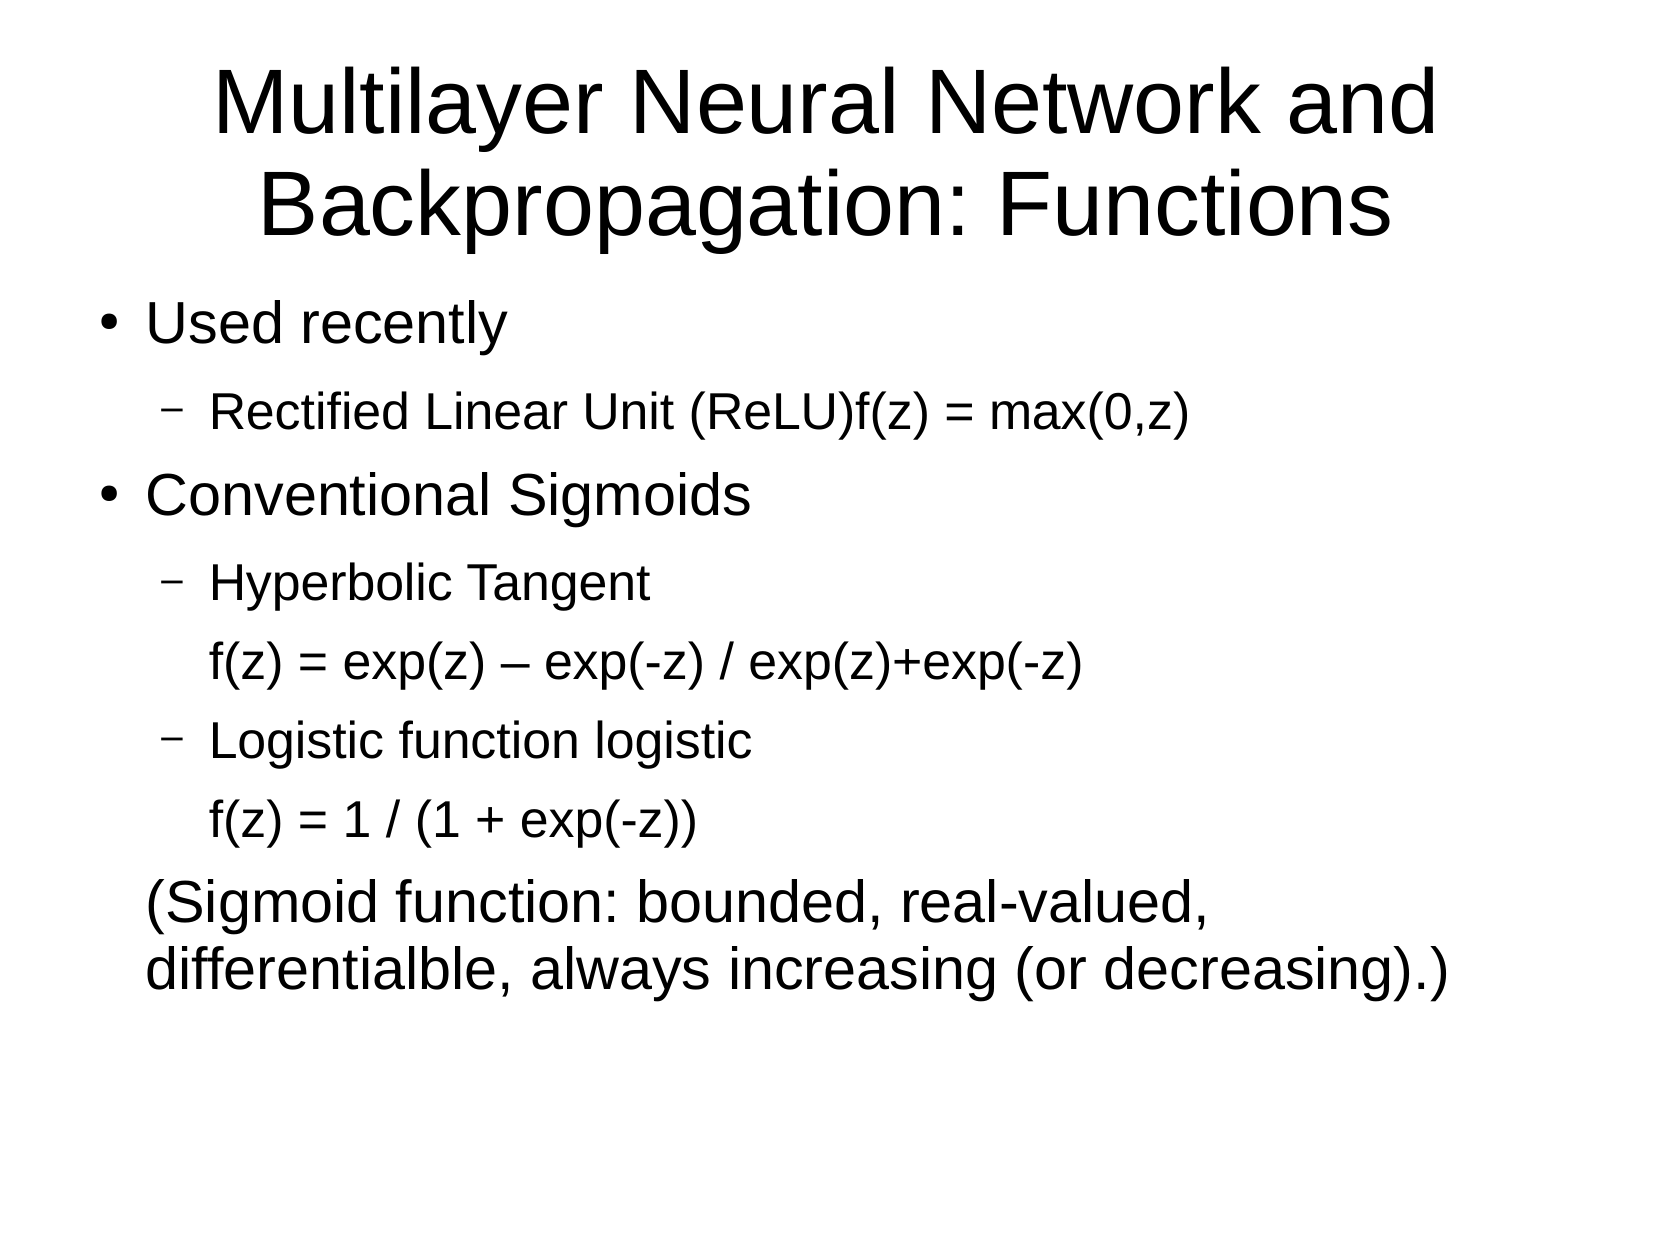

# Multilayer Neural Network and Backpropagation: Functions
Used recently
Rectified Linear Unit (ReLU)f(z) = max(0,z)
Conventional Sigmoids
Hyperbolic Tangent
f(z) = exp(z) – exp(-z) / exp(z)+exp(-z)
Logistic function logistic
f(z) = 1 / (1 + exp(-z))
(Sigmoid function: bounded, real-valued, differentialble, always increasing (or decreasing).)